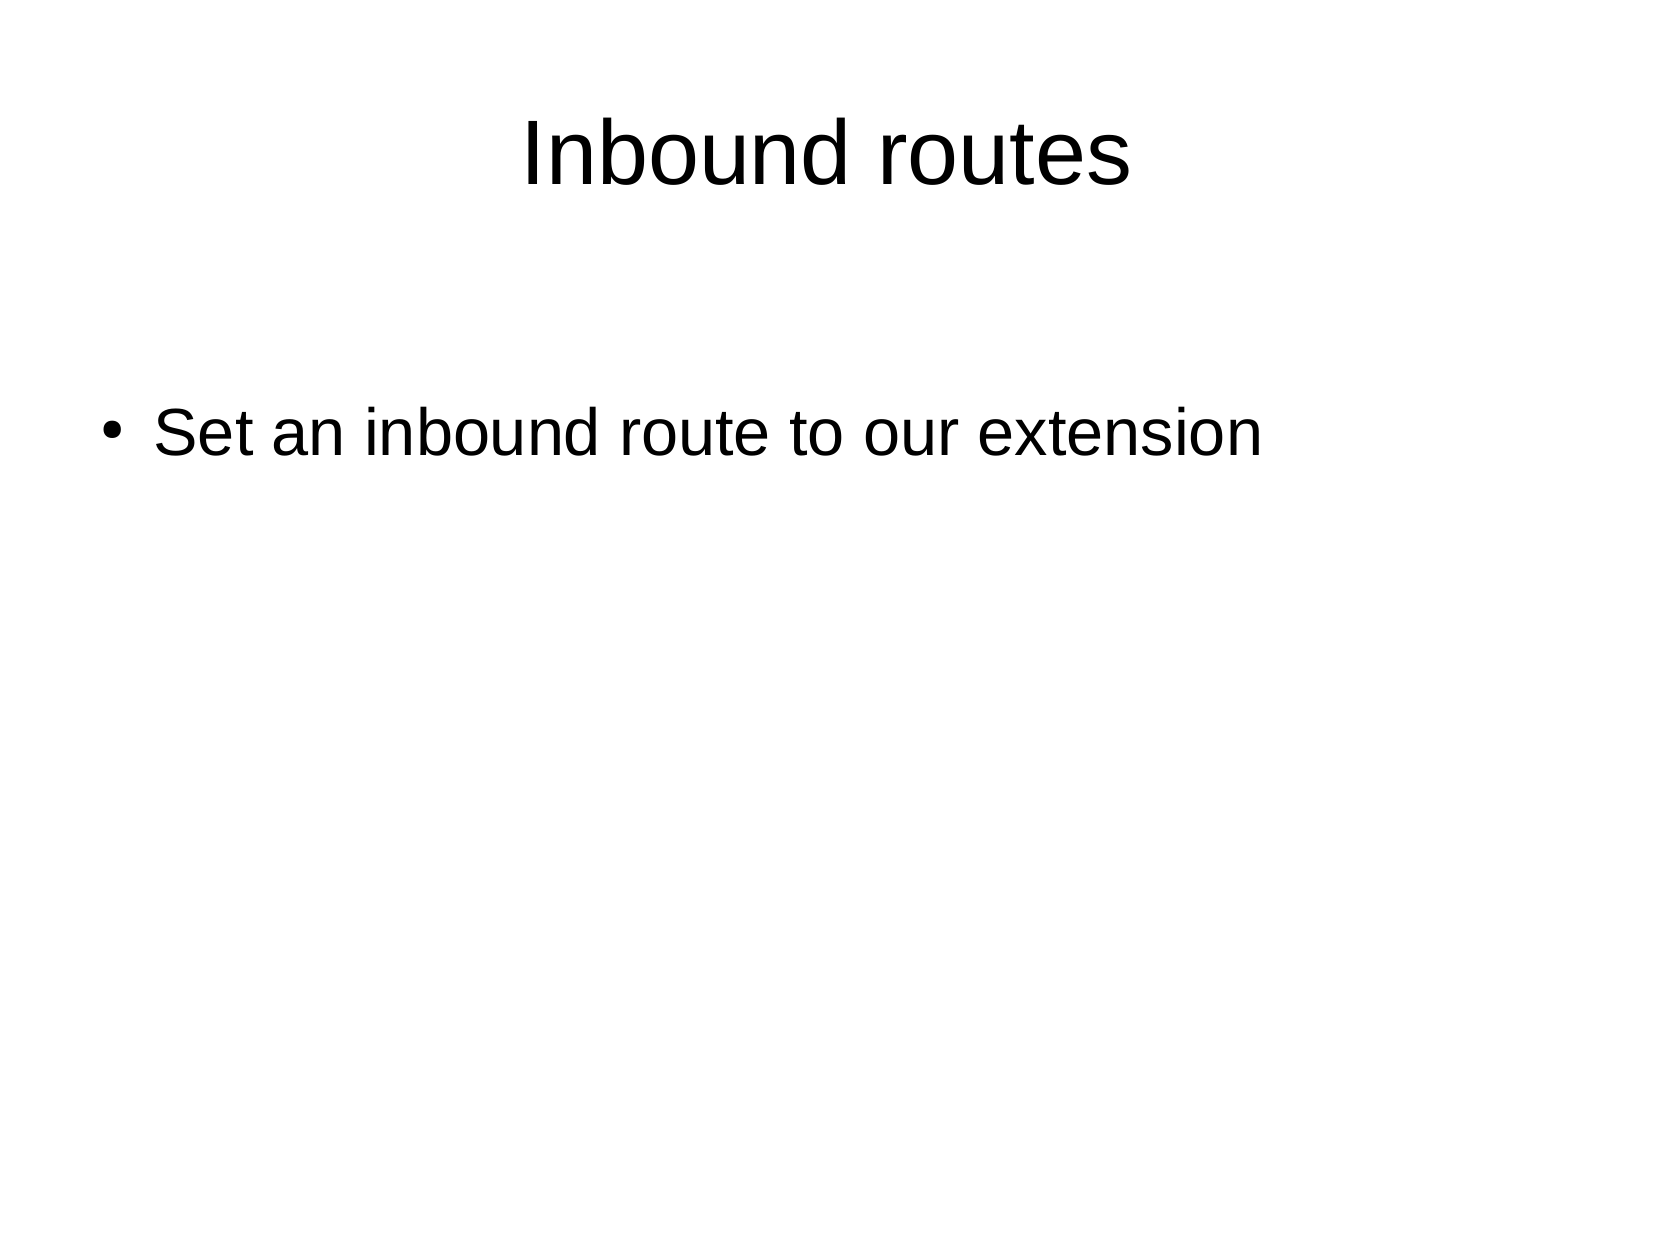

# Inbound routes
Set an inbound route to our extension